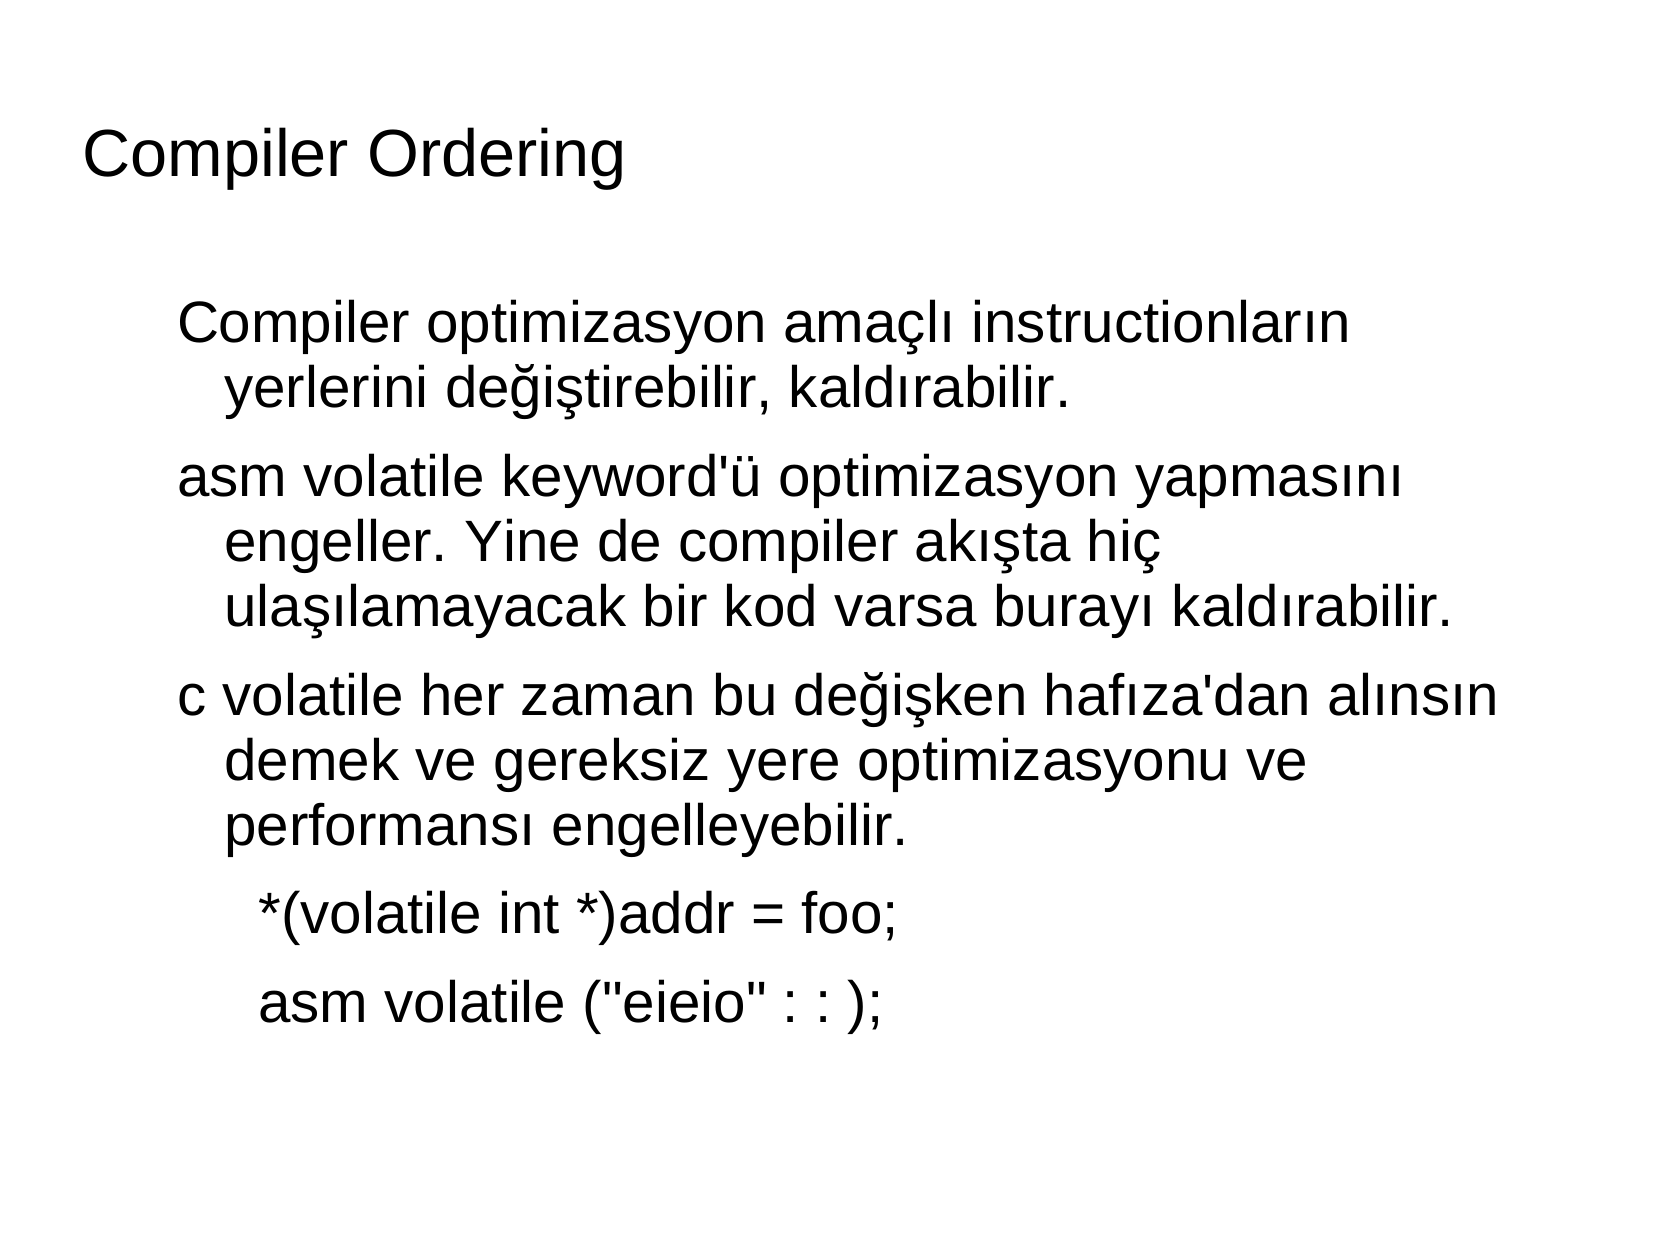

# Compiler Ordering
Compiler optimizasyon amaçlı instructionların yerlerini değiştirebilir, kaldırabilir.
asm volatile keyword'ü optimizasyon yapmasını engeller. Yine de compiler akışta hiç ulaşılamayacak bir kod varsa burayı kaldırabilir.
c volatile her zaman bu değişken hafıza'dan alınsın demek ve gereksiz yere optimizasyonu ve performansı engelleyebilir.
 *(volatile int *)addr = foo;
 asm volatile ("eieio" : : );